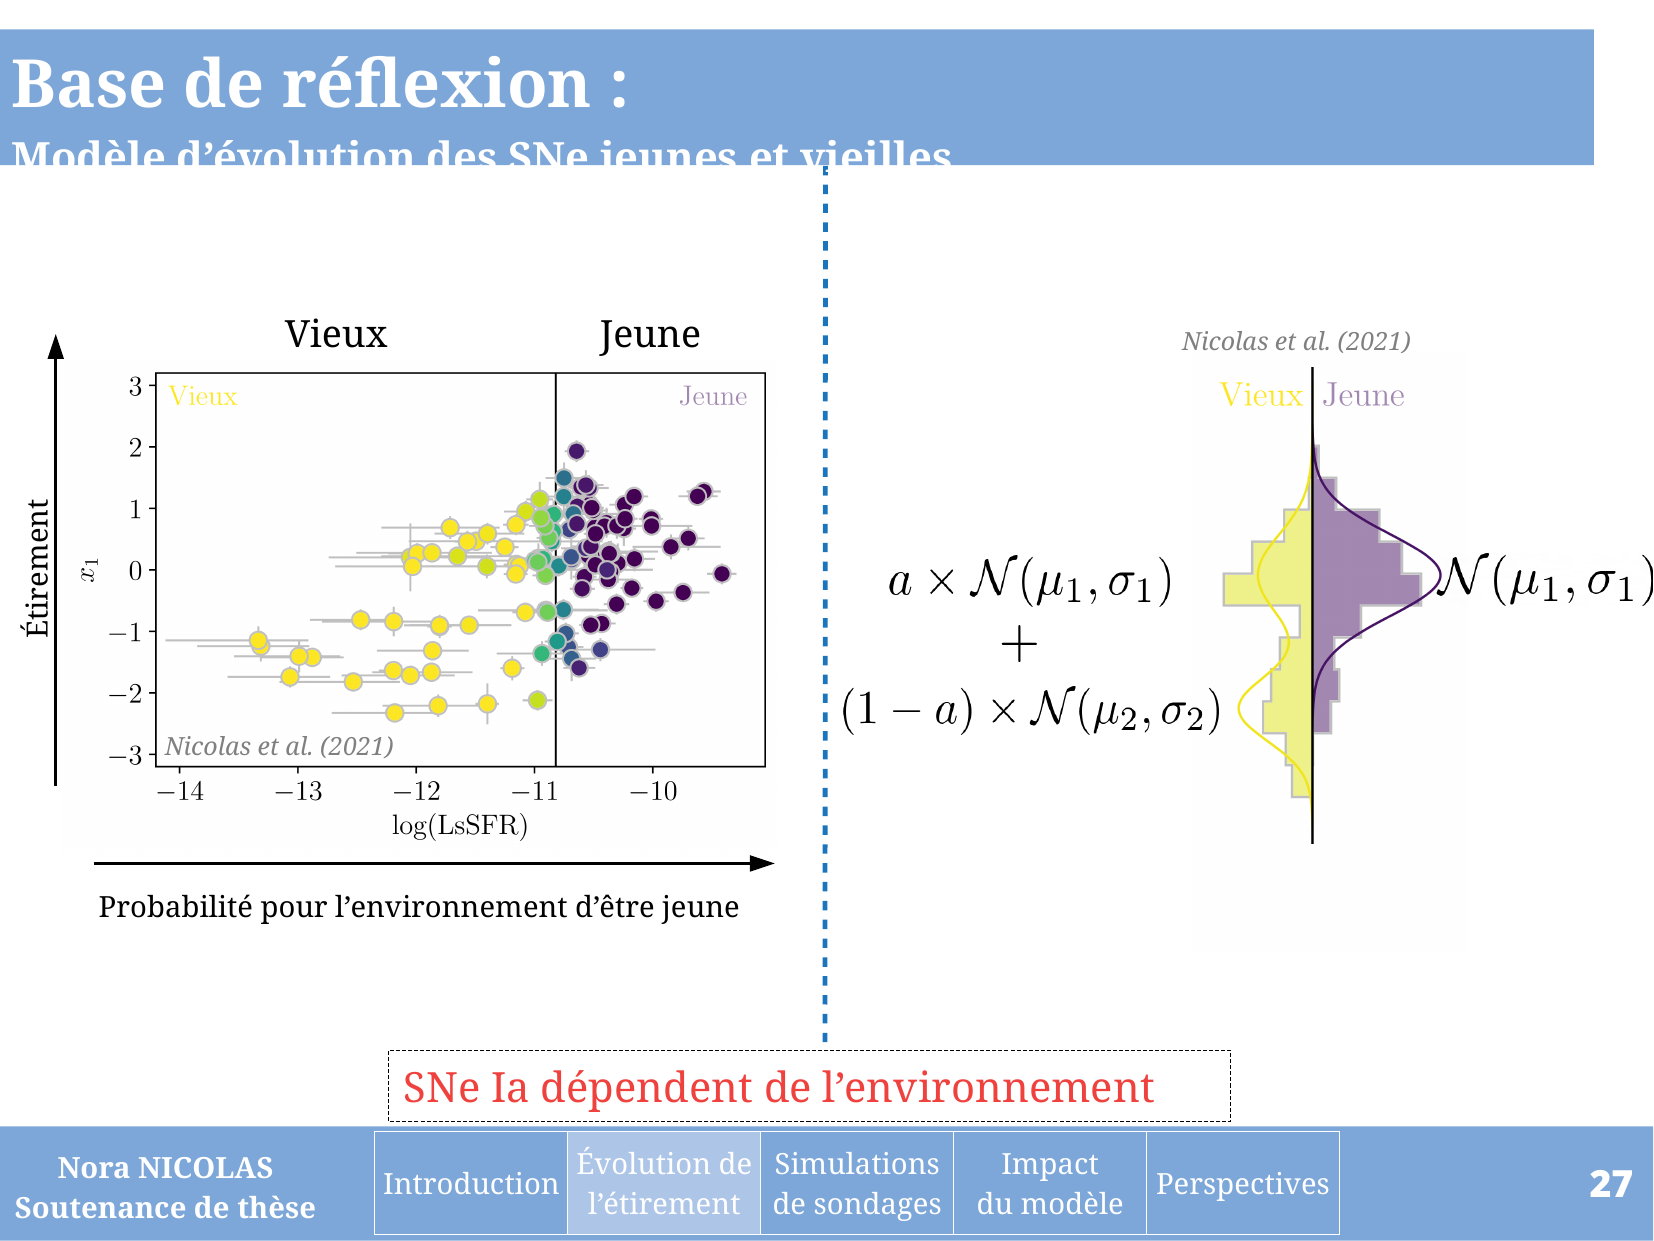

# Base de réflexion : Modèle d’évolution des SNe jeunes et vieilles
Vieux
Jeune
Nicolas et al. (2021)
Étirement
Nicolas et al. (2021)
Probabilité pour l’environnement d’être jeune
SNe Ia dépendent de l’environnement
27
Introduction
Évolution de
l’étirement
Simulations
de sondages
Impact
du modèle
Perspectives